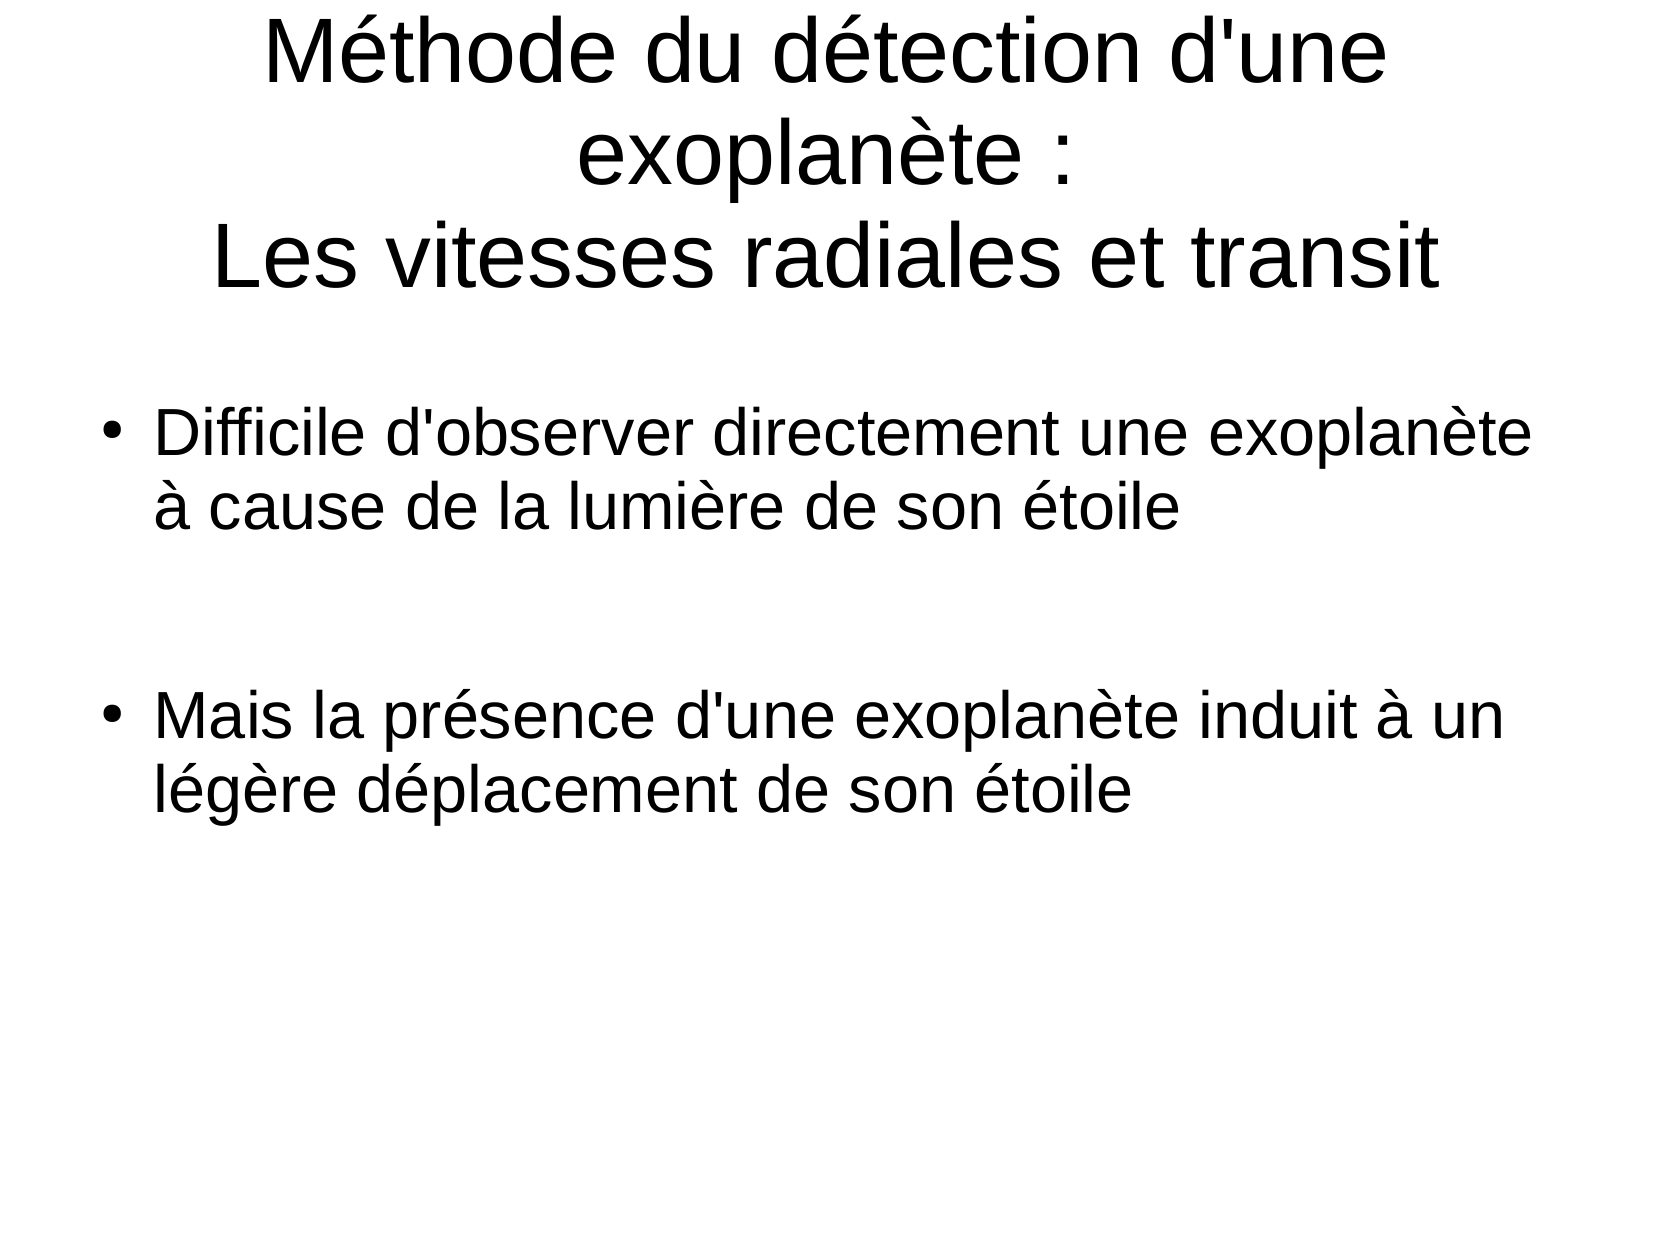

# Méthode du détection d'une exoplanète : Les vitesses radiales et transit
Difficile d'observer directement une exoplanète à cause de la lumière de son étoile
Mais la présence d'une exoplanète induit à un légère déplacement de son étoile